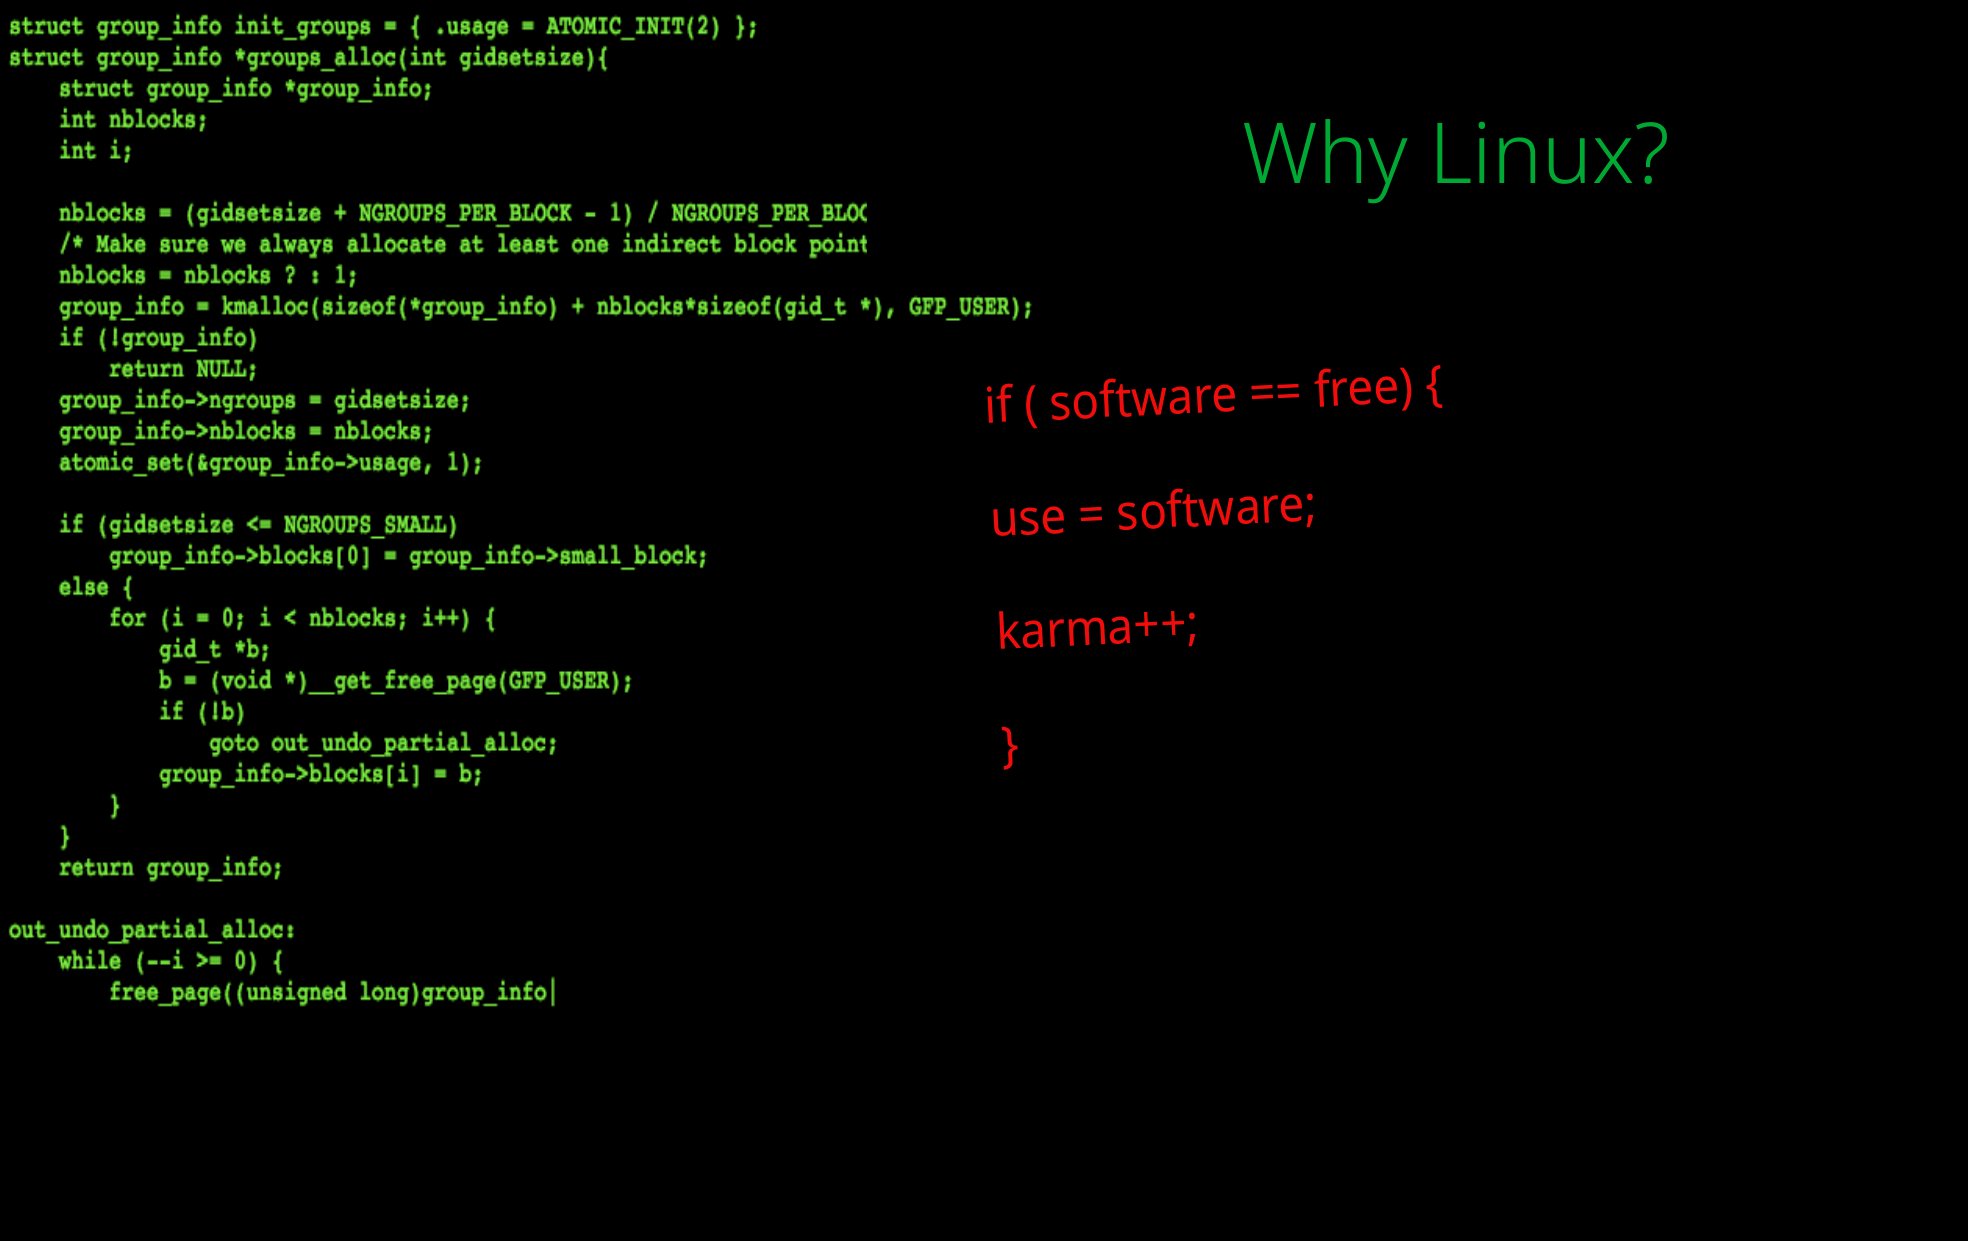

# Why Linux?
if ( software == free) {
use = software;
karma++;
}